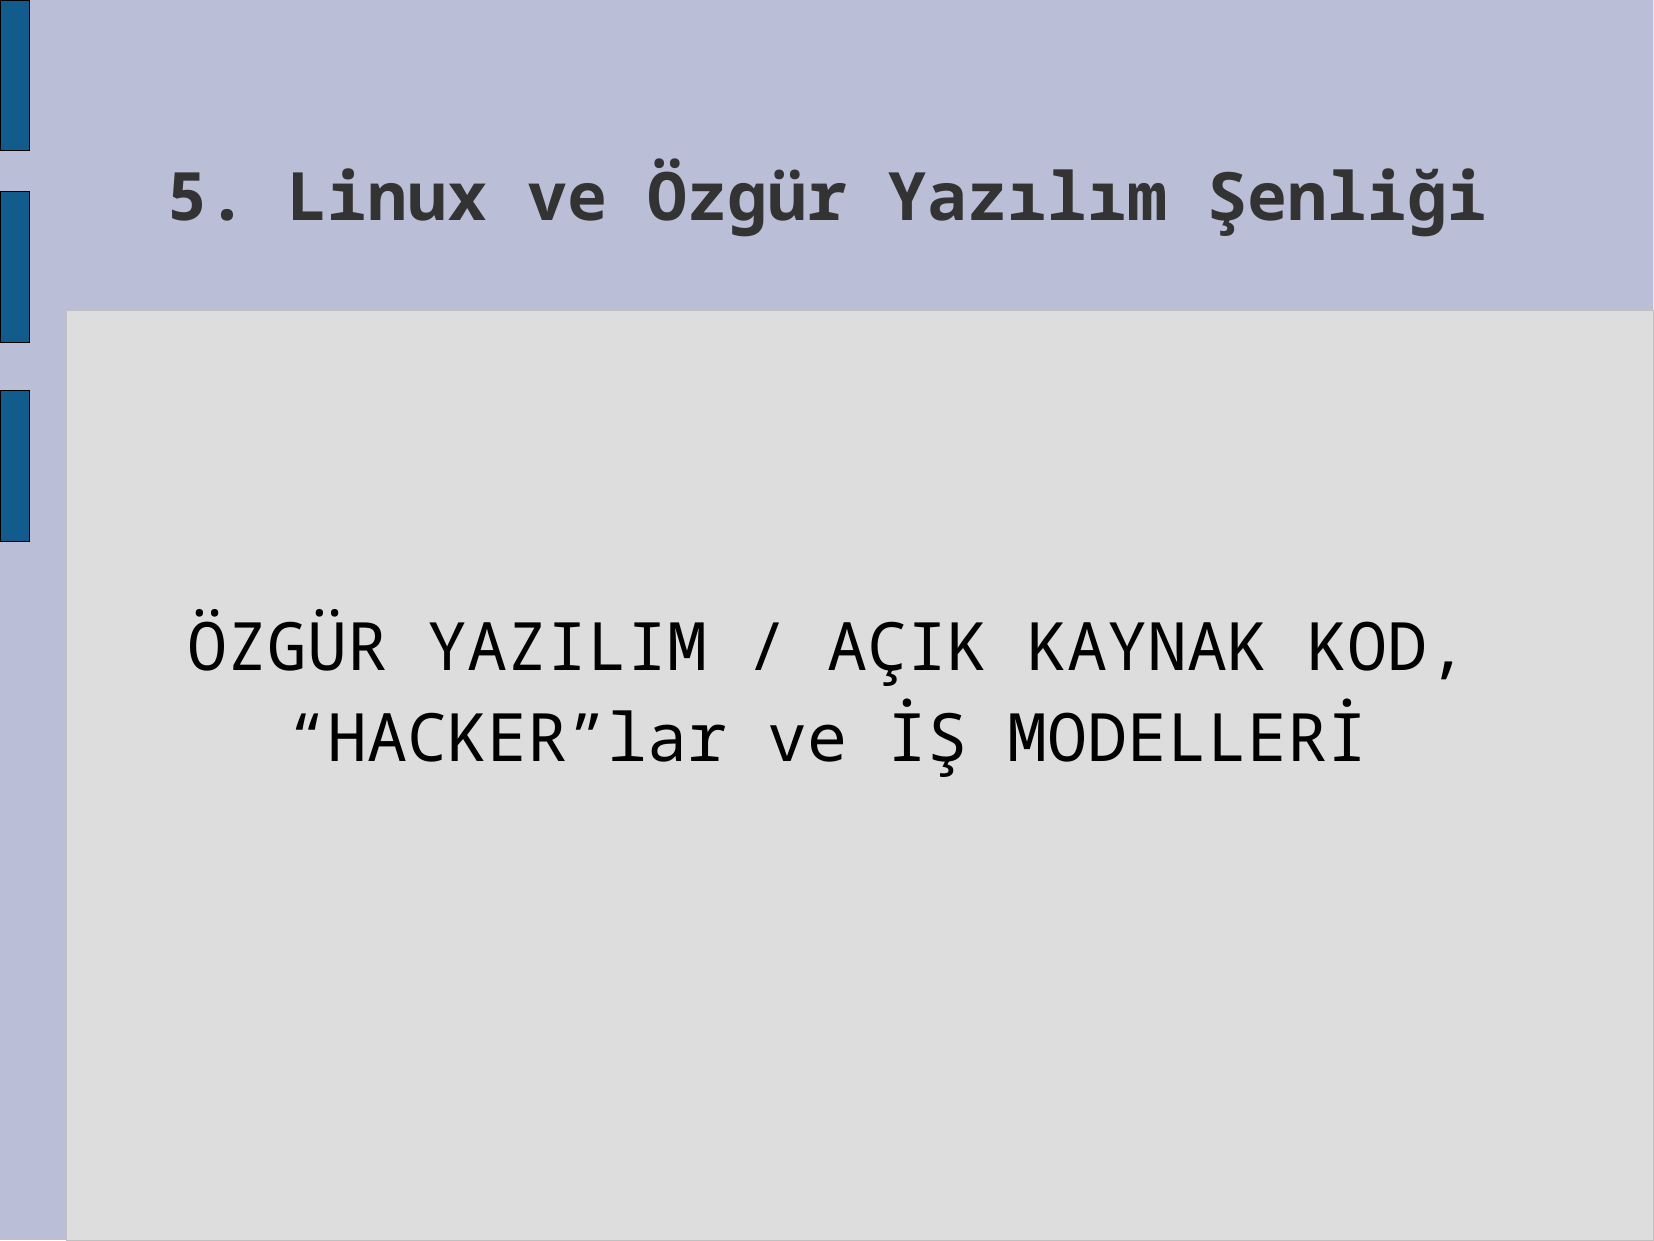

# 5. Linux ve Özgür Yazılım Şenliği
ÖZGÜR YAZILIM / AÇIK KAYNAK KOD, “HACKER”lar ve İŞ MODELLERİ